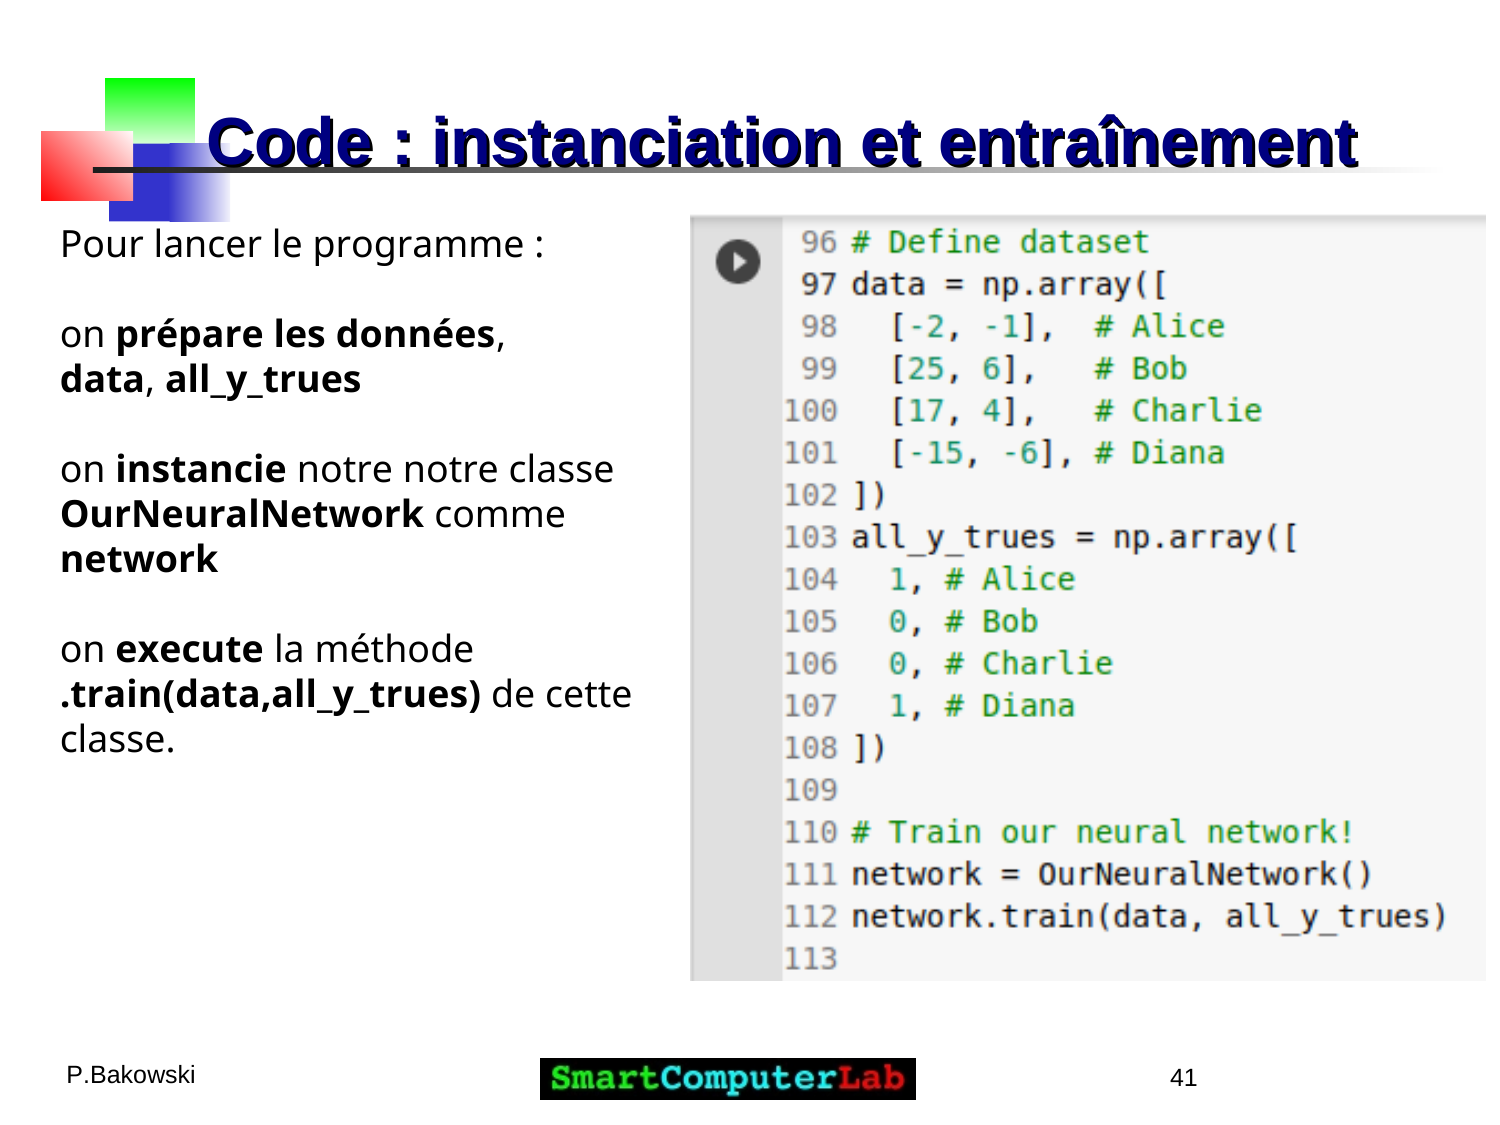

# Code : instanciation et entraînement
Pour lancer le programme :
on prépare les données,
data, all_y_trues
on instancie notre notre classe OurNeuralNetwork comme network
on execute la méthode
.train(data,all_y_trues) de cette classe.
41